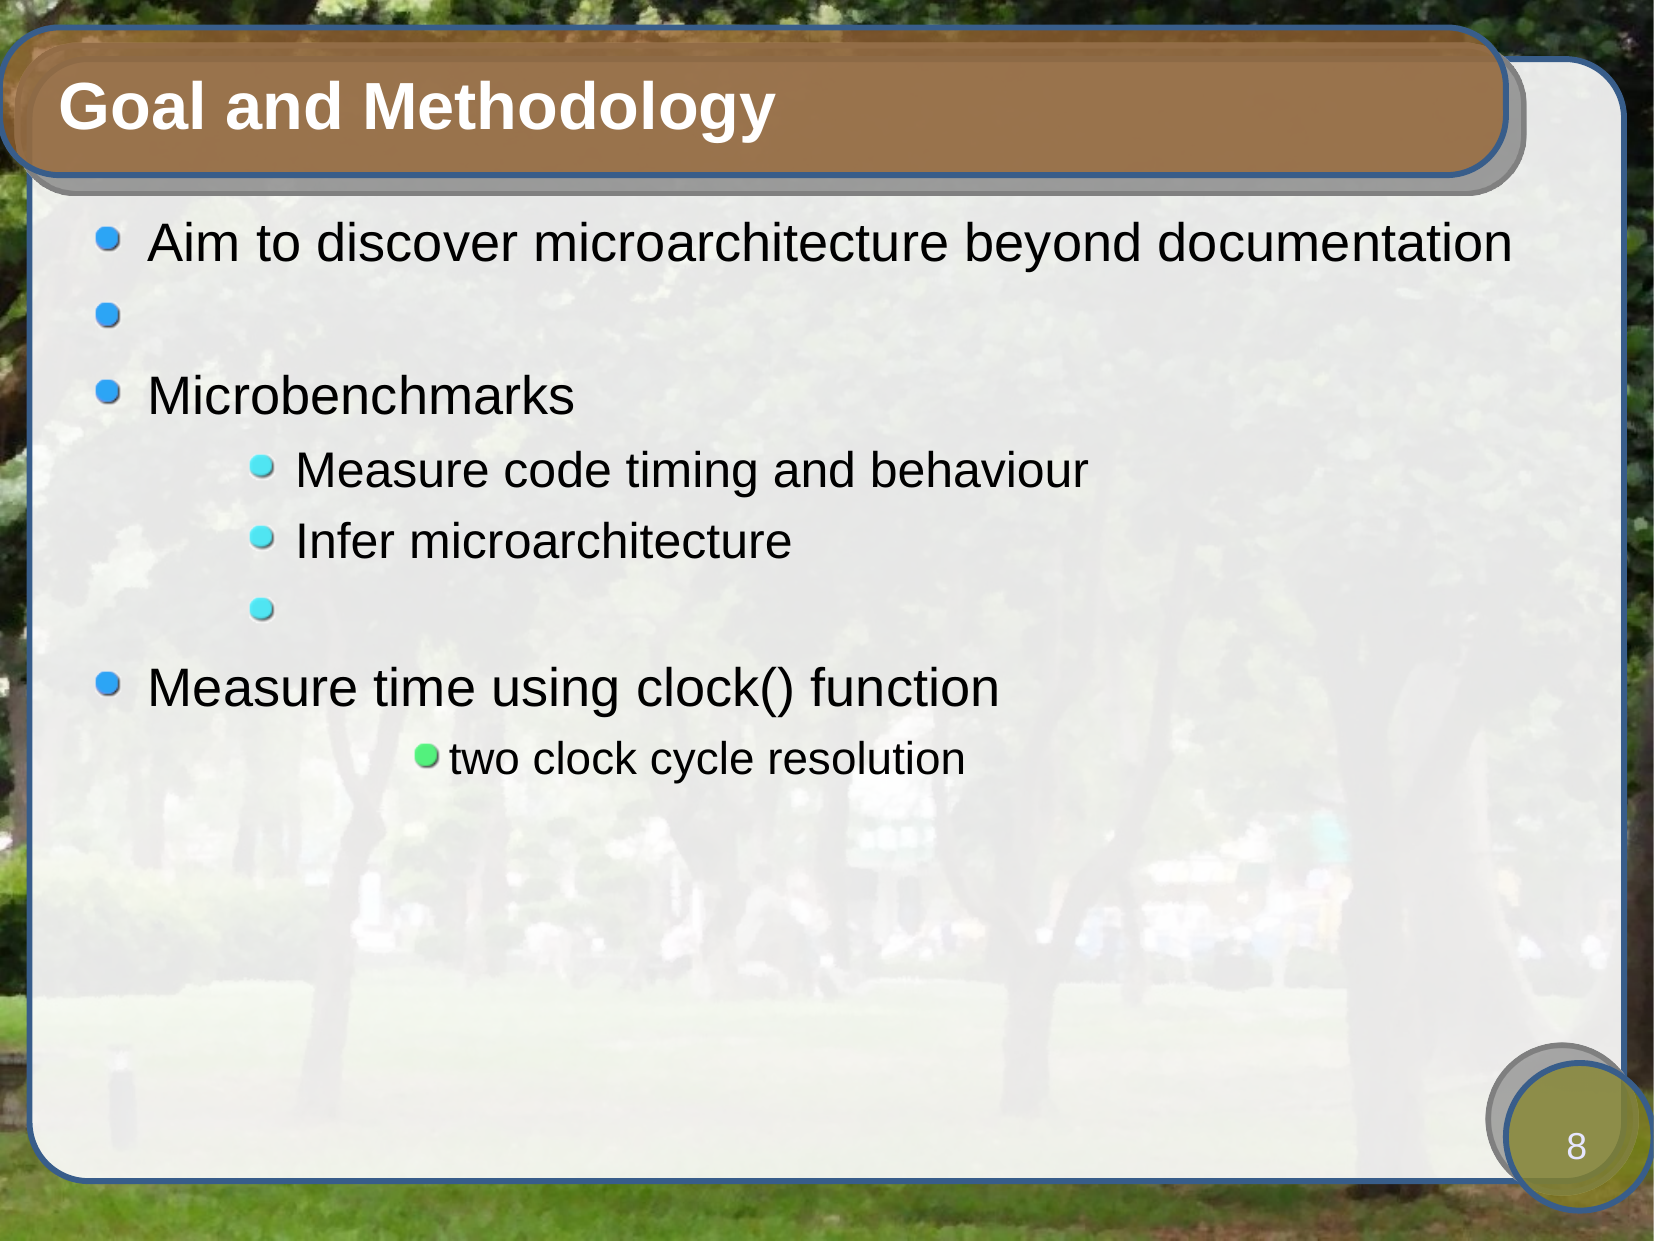

# Goal and Methodology
Aim to discover microarchitecture beyond documentation
Microbenchmarks
Measure code timing and behaviour
Infer microarchitecture
Measure time using clock() function
two clock cycle resolution